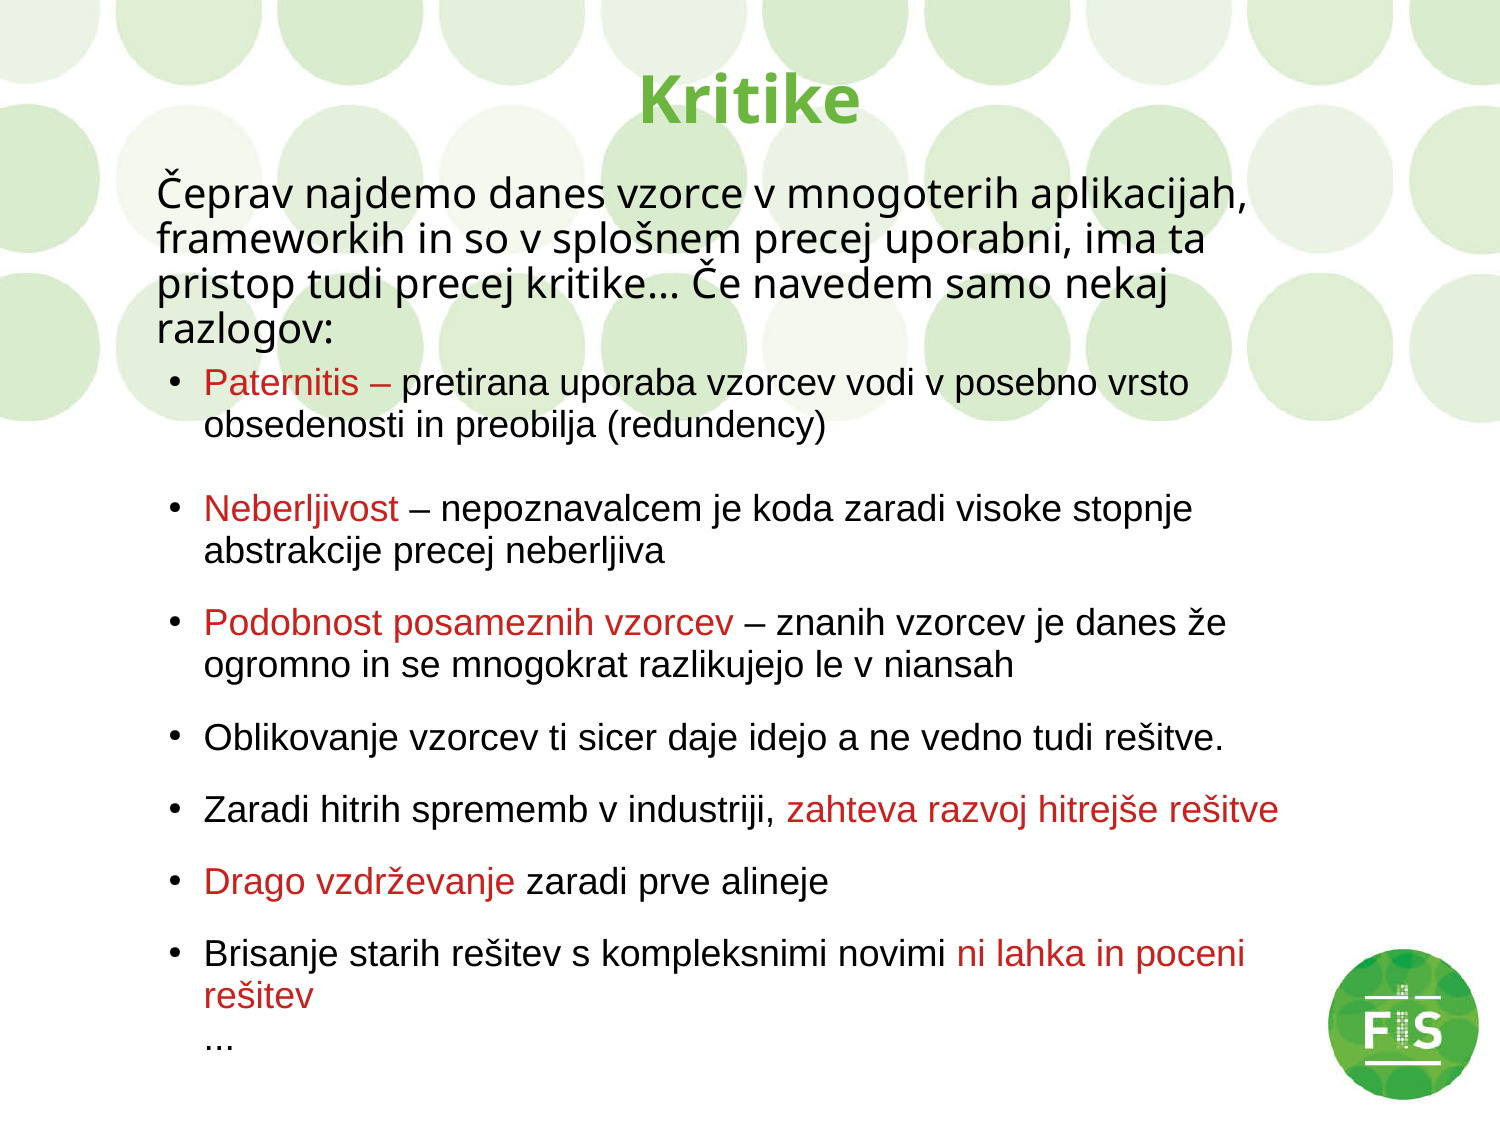

# Kritike
Čeprav najdemo danes vzorce v mnogoterih aplikacijah, frameworkih in so v splošnem precej uporabni, ima ta pristop tudi precej kritike... Če navedem samo nekaj razlogov:
Paternitis – pretirana uporaba vzorcev vodi v posebno vrsto obsedenosti in preobilja (redundency)
Neberljivost – nepoznavalcem je koda zaradi visoke stopnje abstrakcije precej neberljiva
Podobnost posameznih vzorcev – znanih vzorcev je danes že ogromno in se mnogokrat razlikujejo le v niansah
Oblikovanje vzorcev ti sicer daje idejo a ne vedno tudi rešitve.
Zaradi hitrih sprememb v industriji, zahteva razvoj hitrejše rešitve
Drago vzdrževanje zaradi prve alineje
Brisanje starih rešitev s kompleksnimi novimi ni lahka in poceni rešitev
...